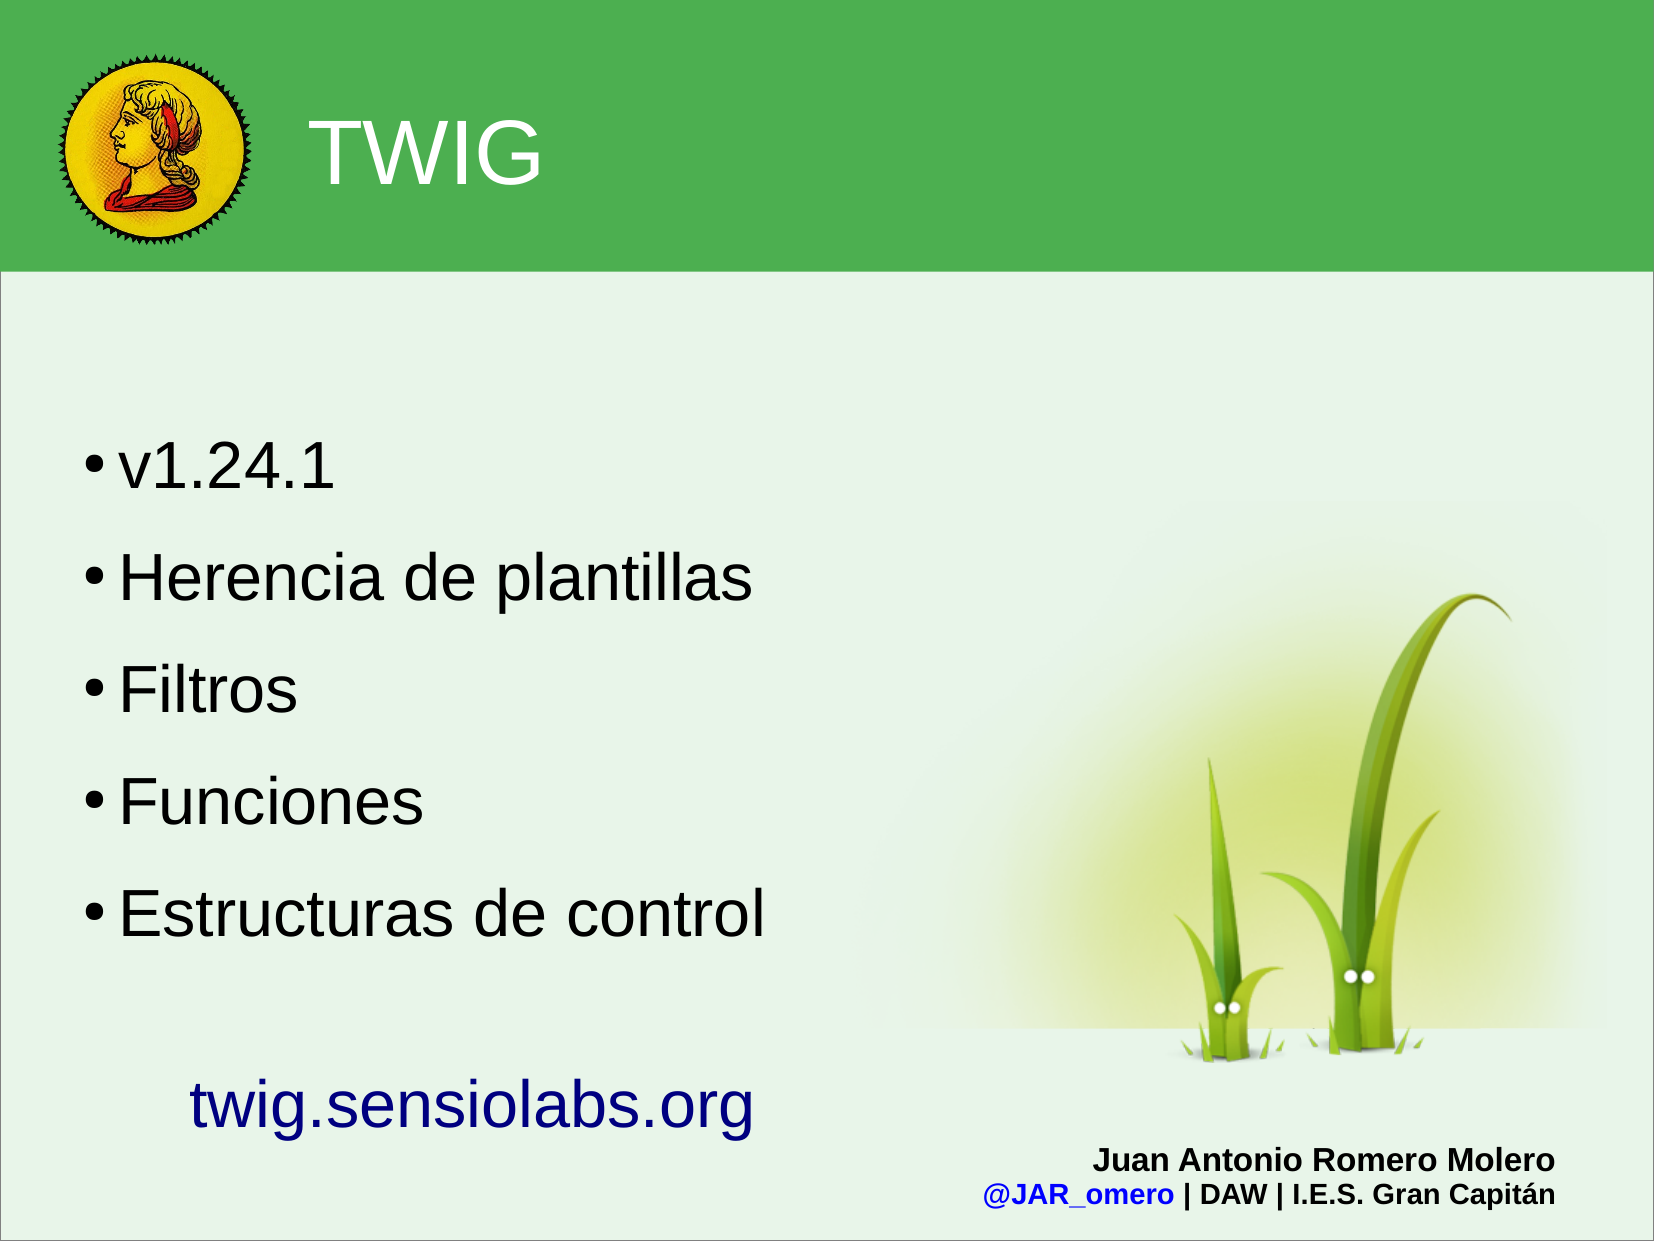

# TWIG
v1.24.1
Herencia de plantillas
Filtros
Funciones
Estructuras de control
twig.sensiolabs.org
Juan Antonio Romero Molero
@JAR_omero | DAW | I.E.S. Gran Capitán